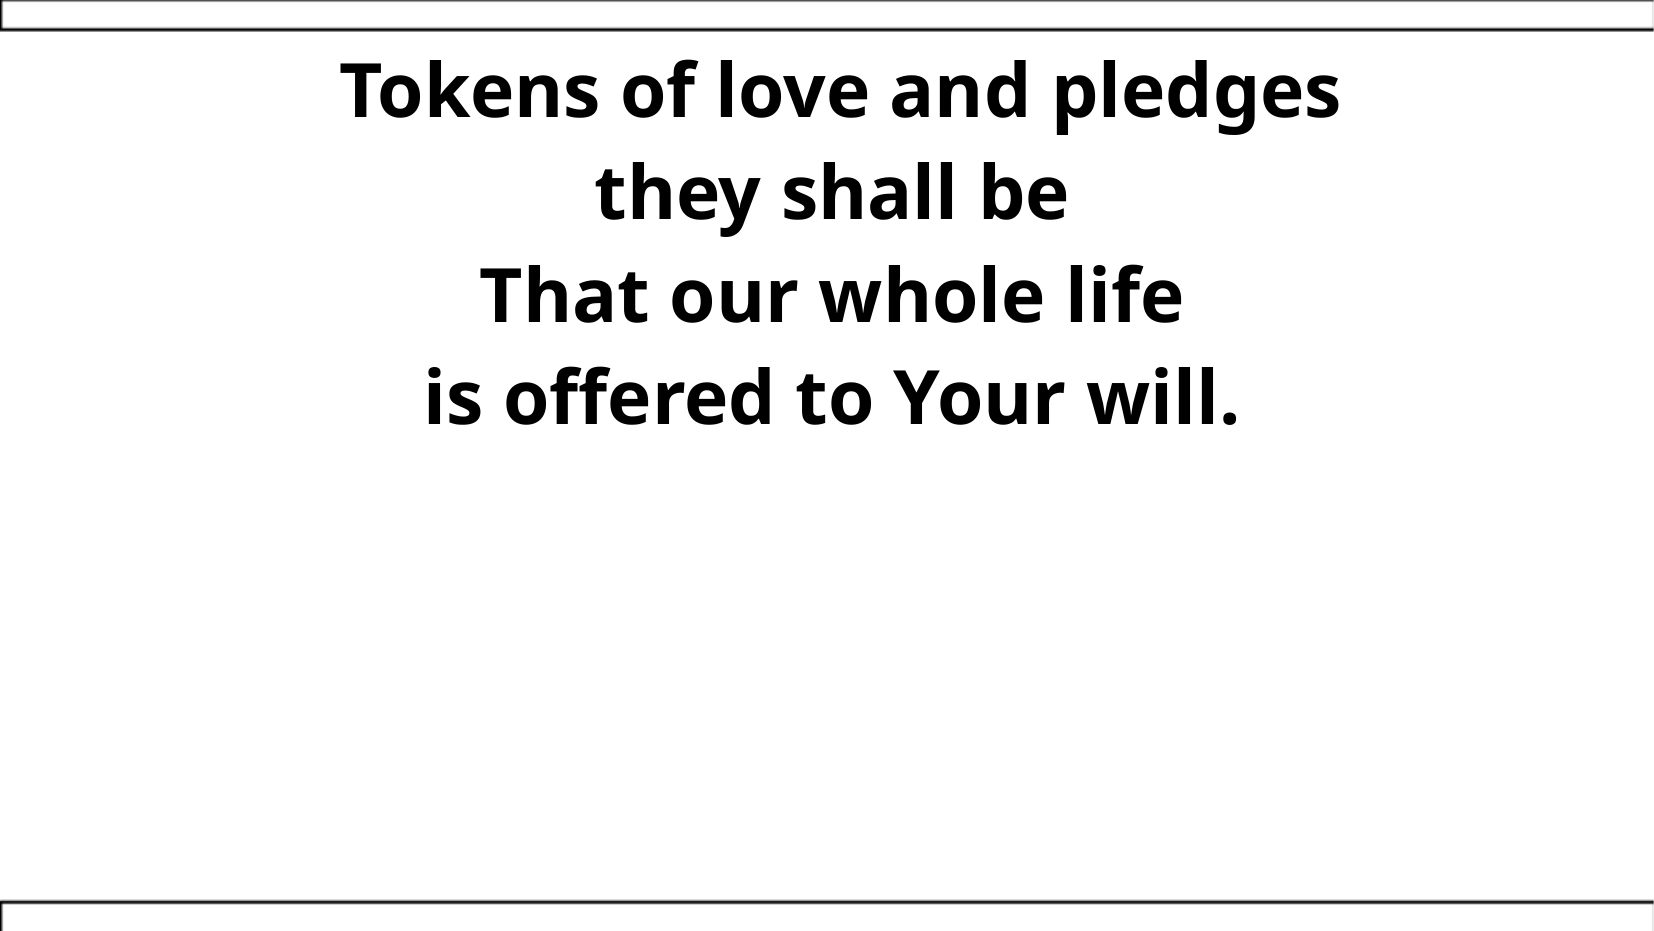

Tokens of love and pledges
they shall be
That our whole life
is offered to Your will.